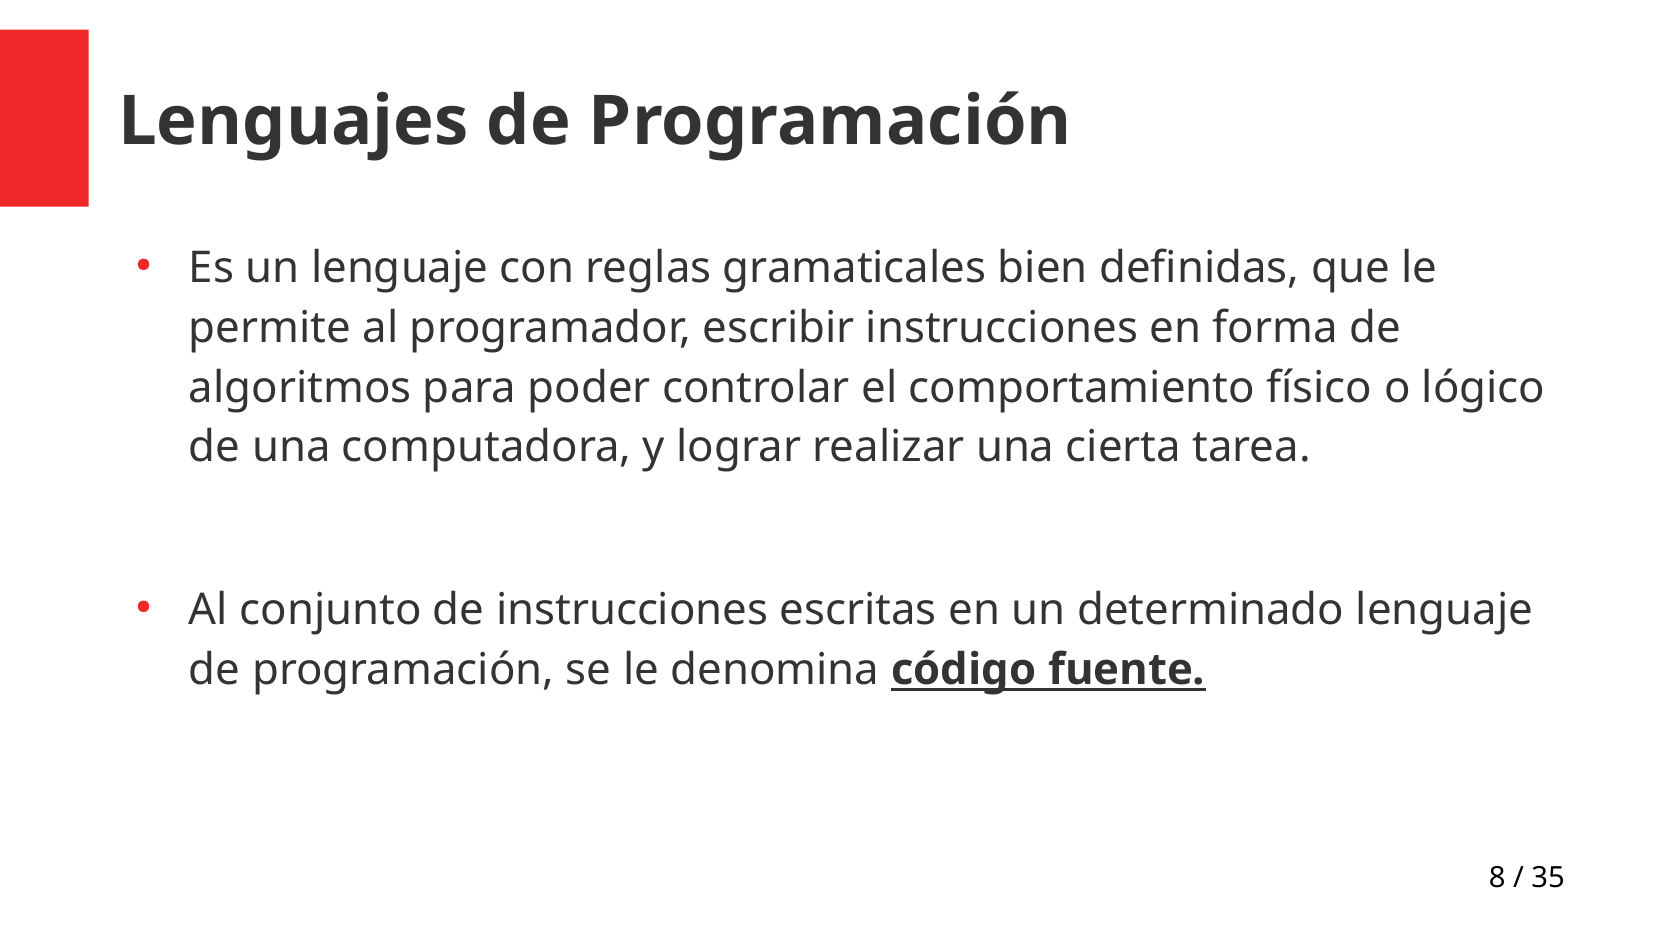

# Lenguajes de Programación
Es un lenguaje con reglas gramaticales bien definidas, que le permite al programador, escribir instrucciones en forma de algoritmos para poder controlar el comportamiento físico o lógico de una computadora, y lograr realizar una cierta tarea.
Al conjunto de instrucciones escritas en un determinado lenguaje de programación, se le denomina código fuente.
8